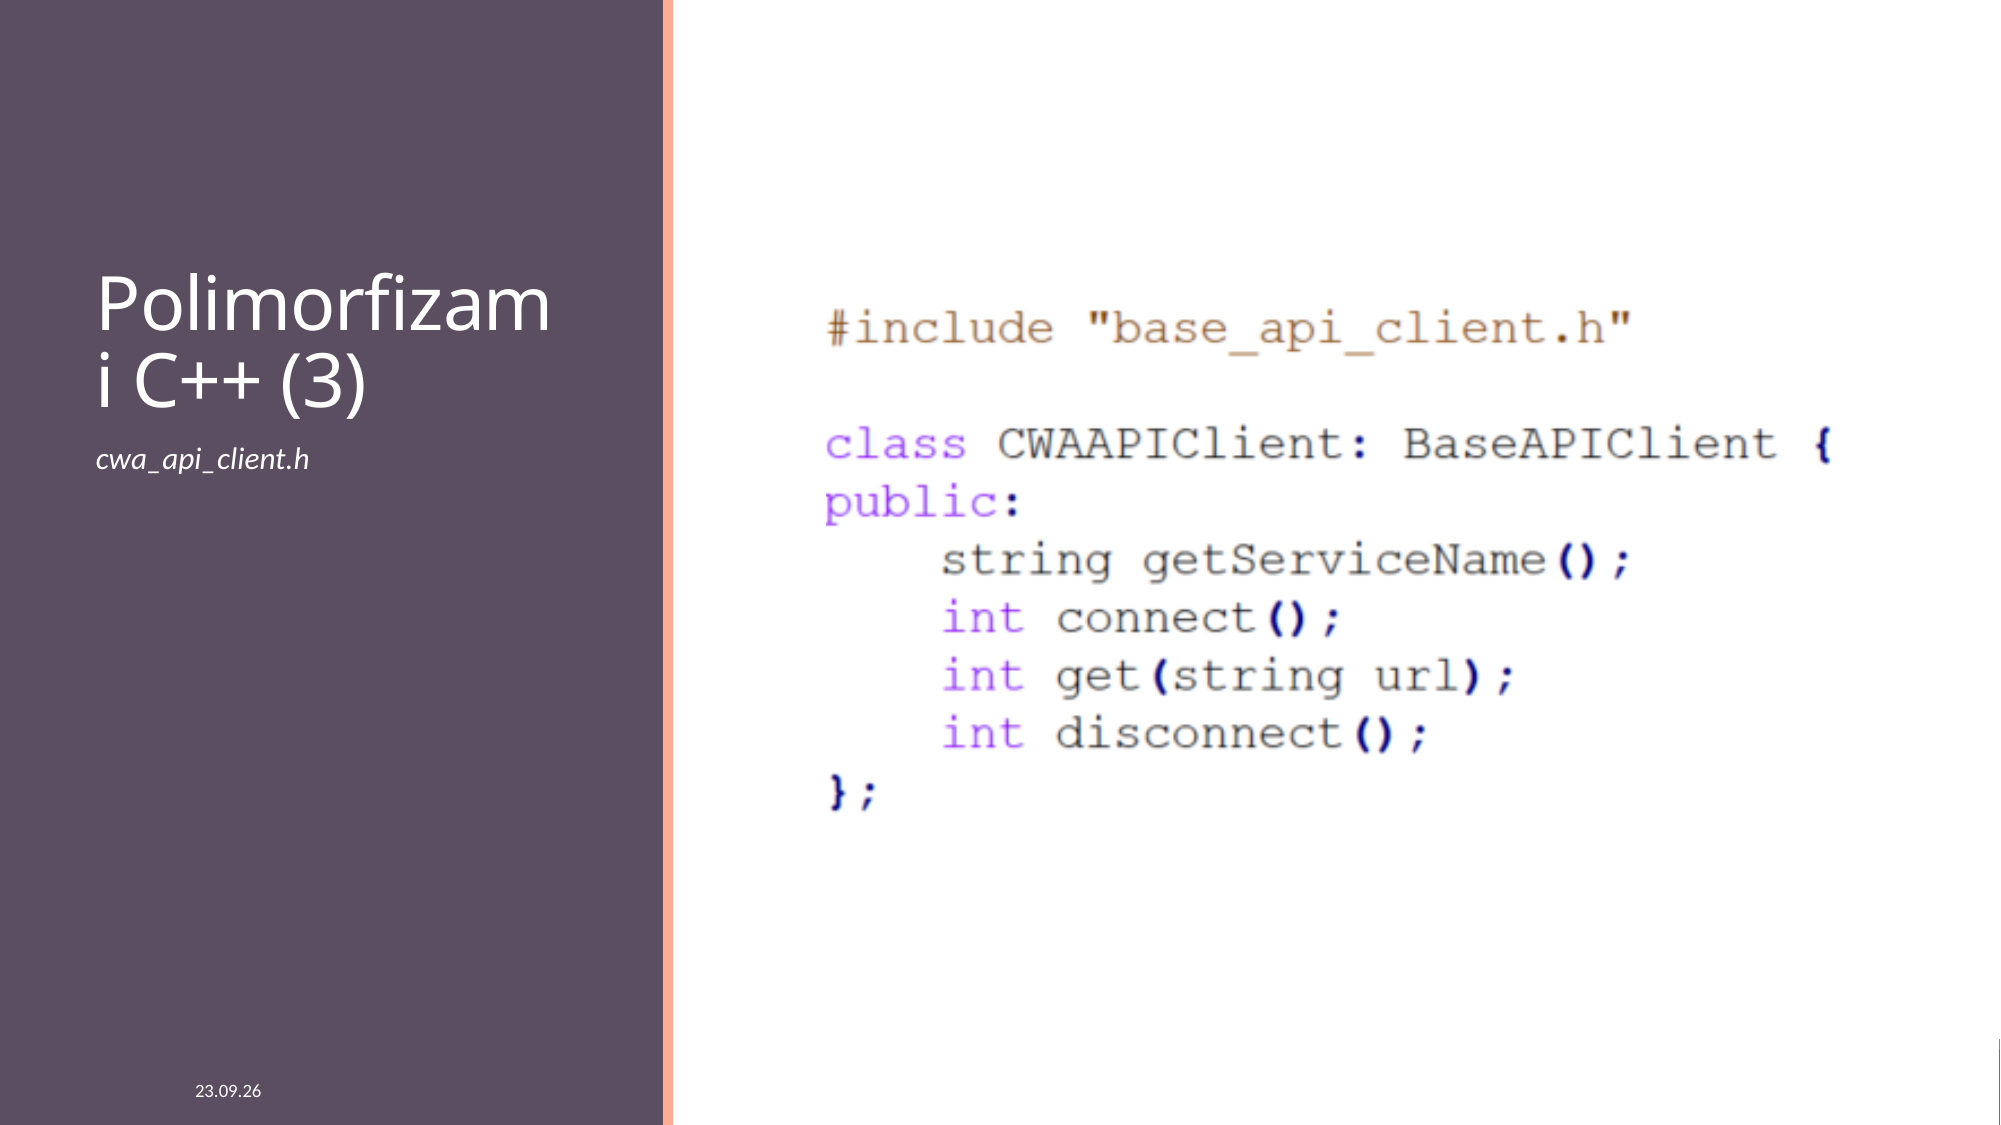

# Polimorfizam i C++ (3)
cwa_api_client.h
Polimorfizam "under the hood"
10